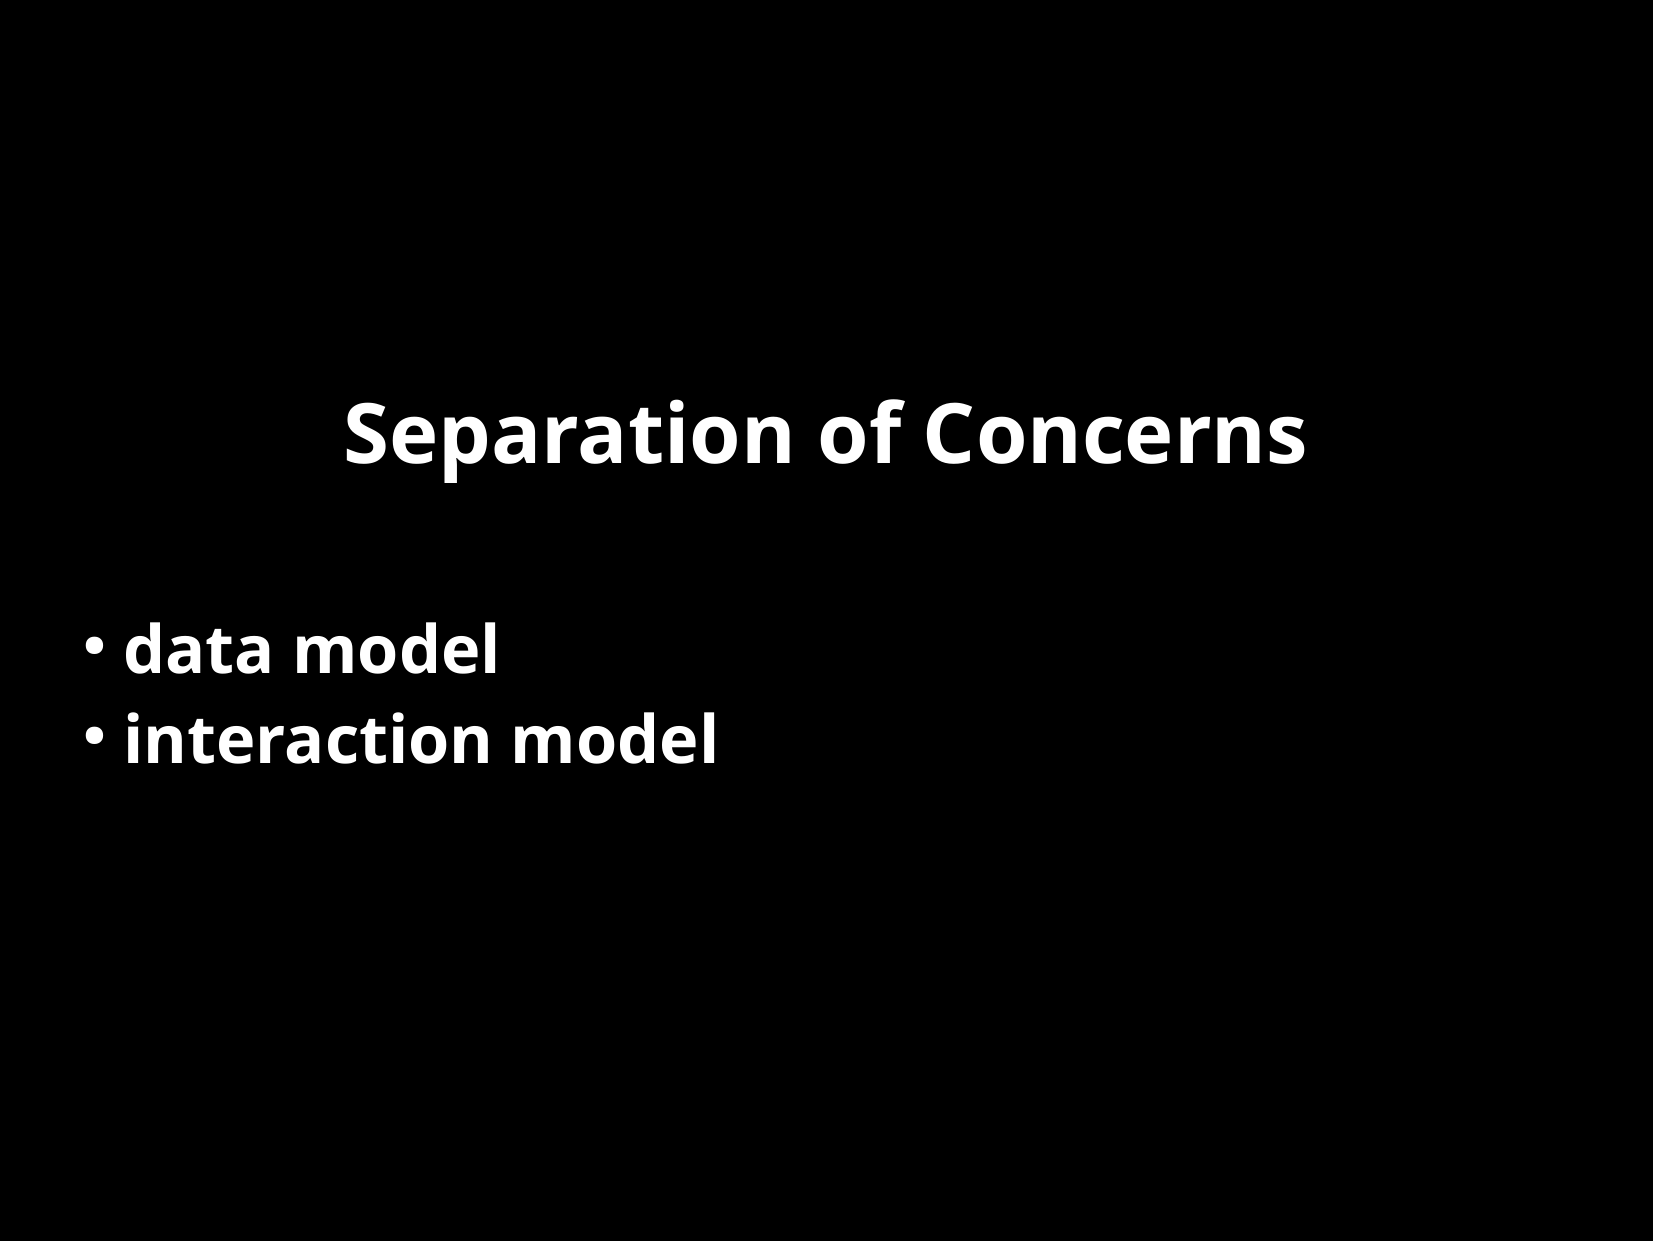

# Separation of Concerns
 data model
 interaction model